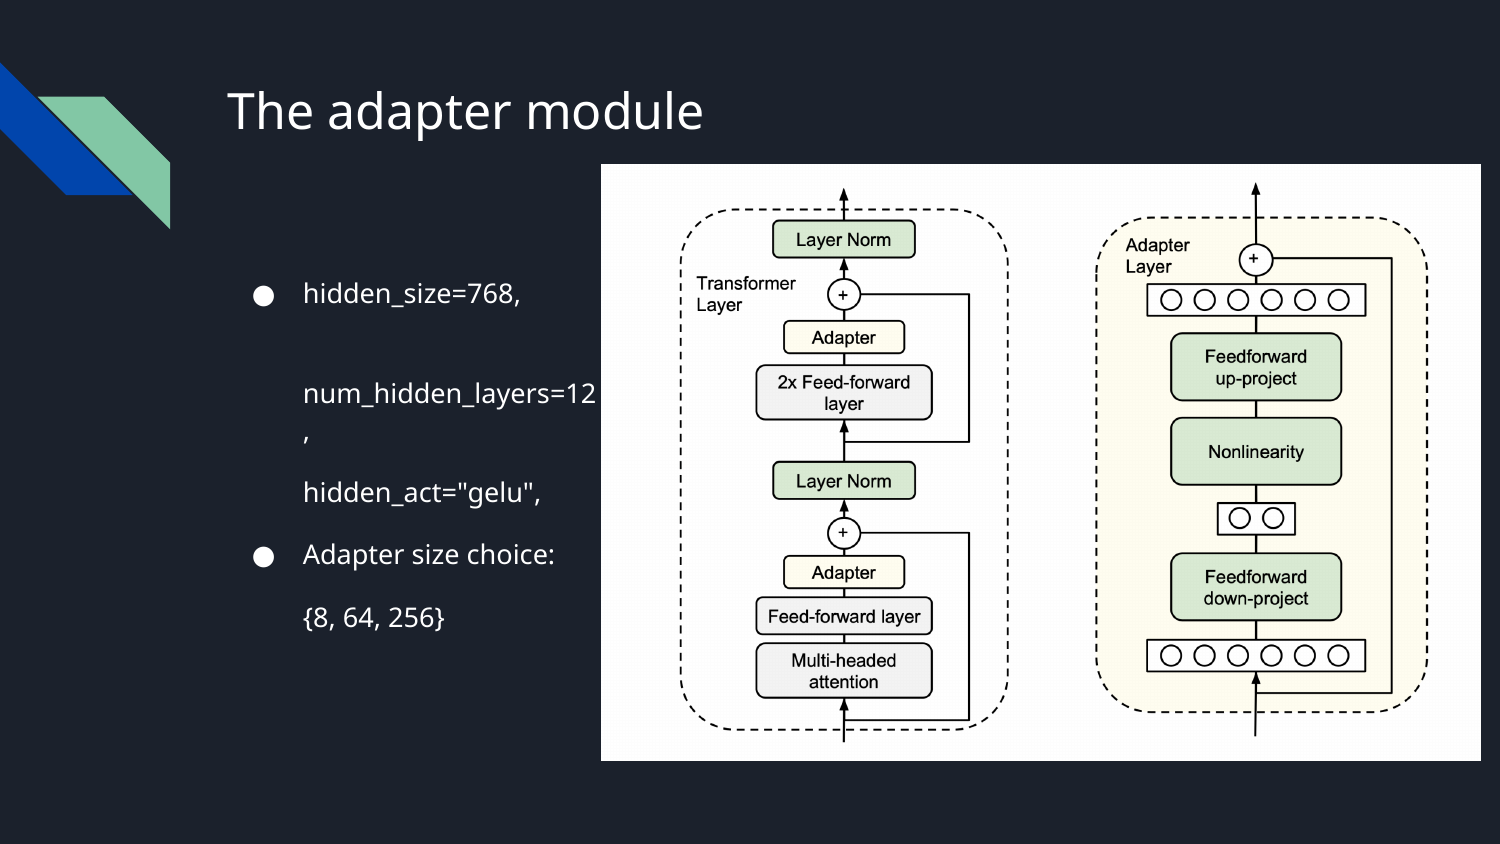

# The adapter module
hidden_size=768,
 num_hidden_layers=12,
hidden_act="gelu",
Adapter size choice:
{8, 64, 256}